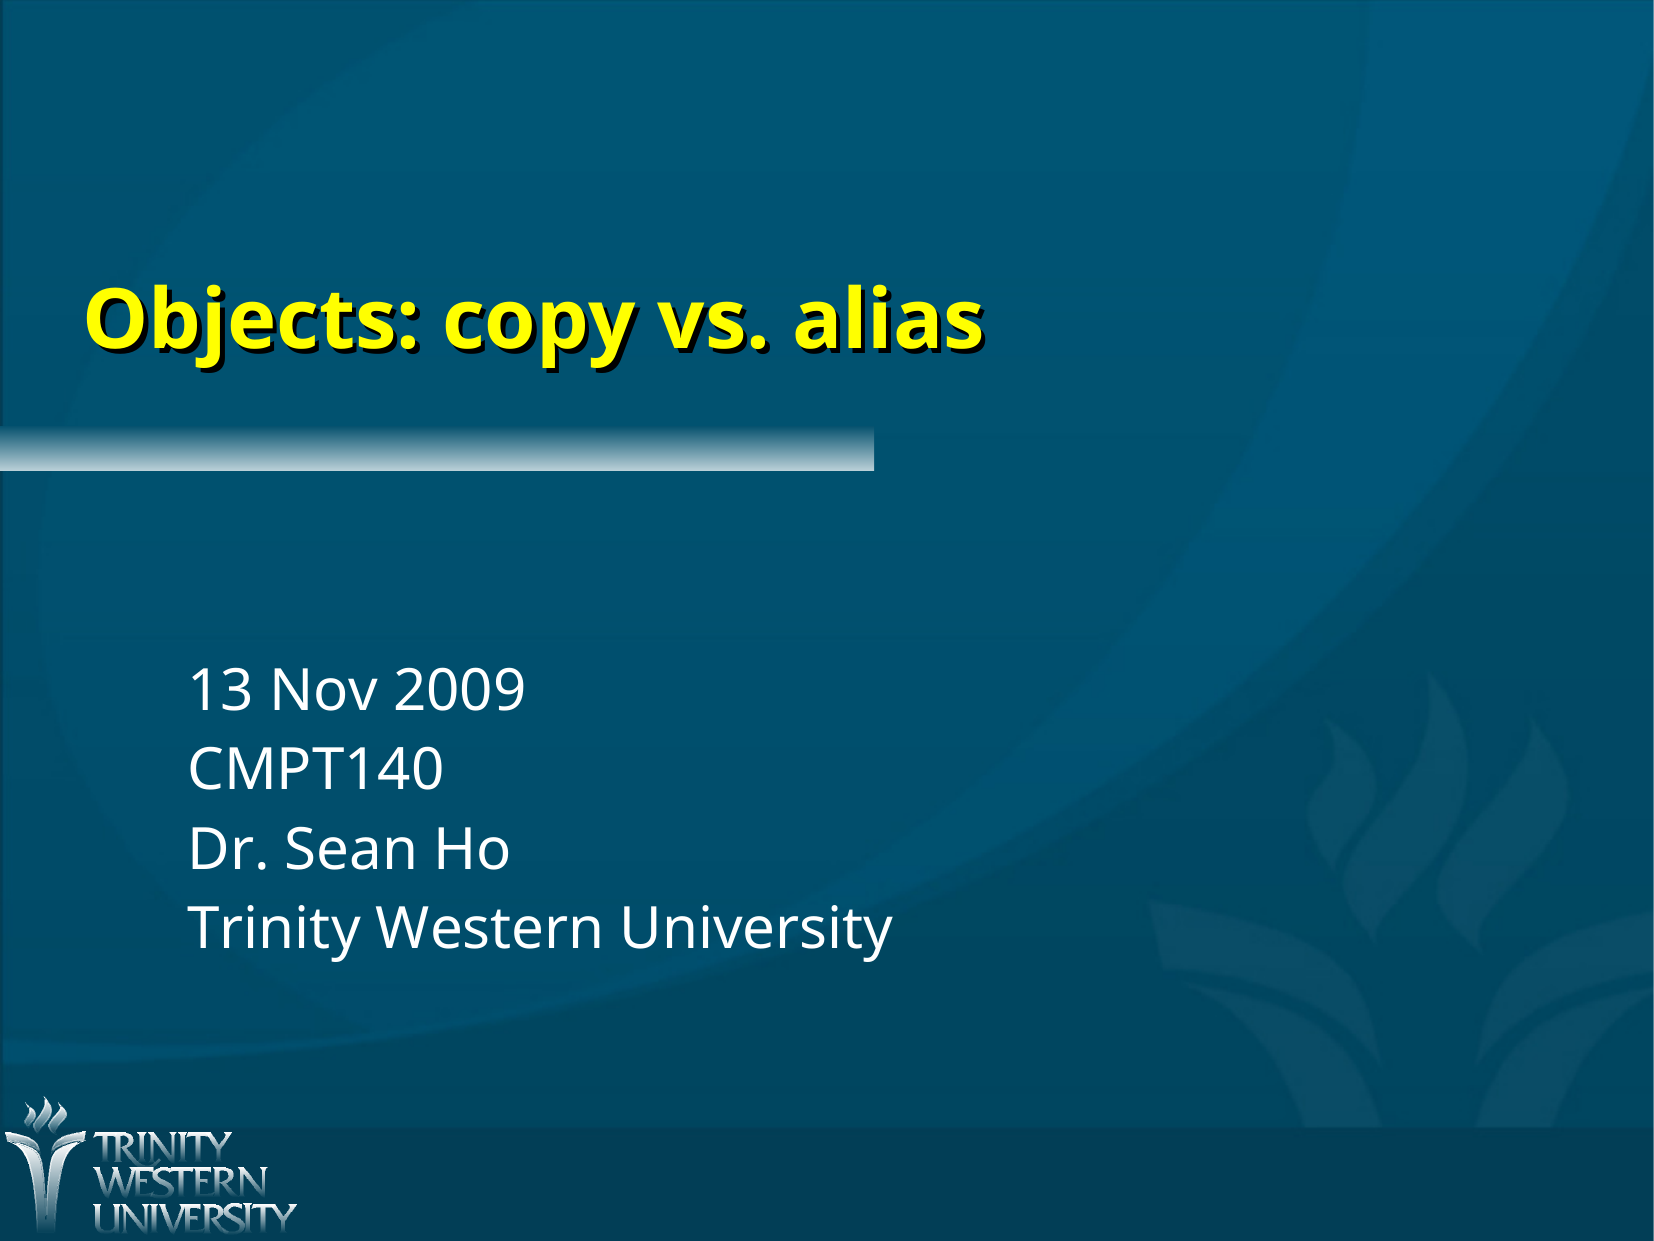

# Objects: copy vs. alias
13 Nov 2009
CMPT140
Dr. Sean Ho
Trinity Western University